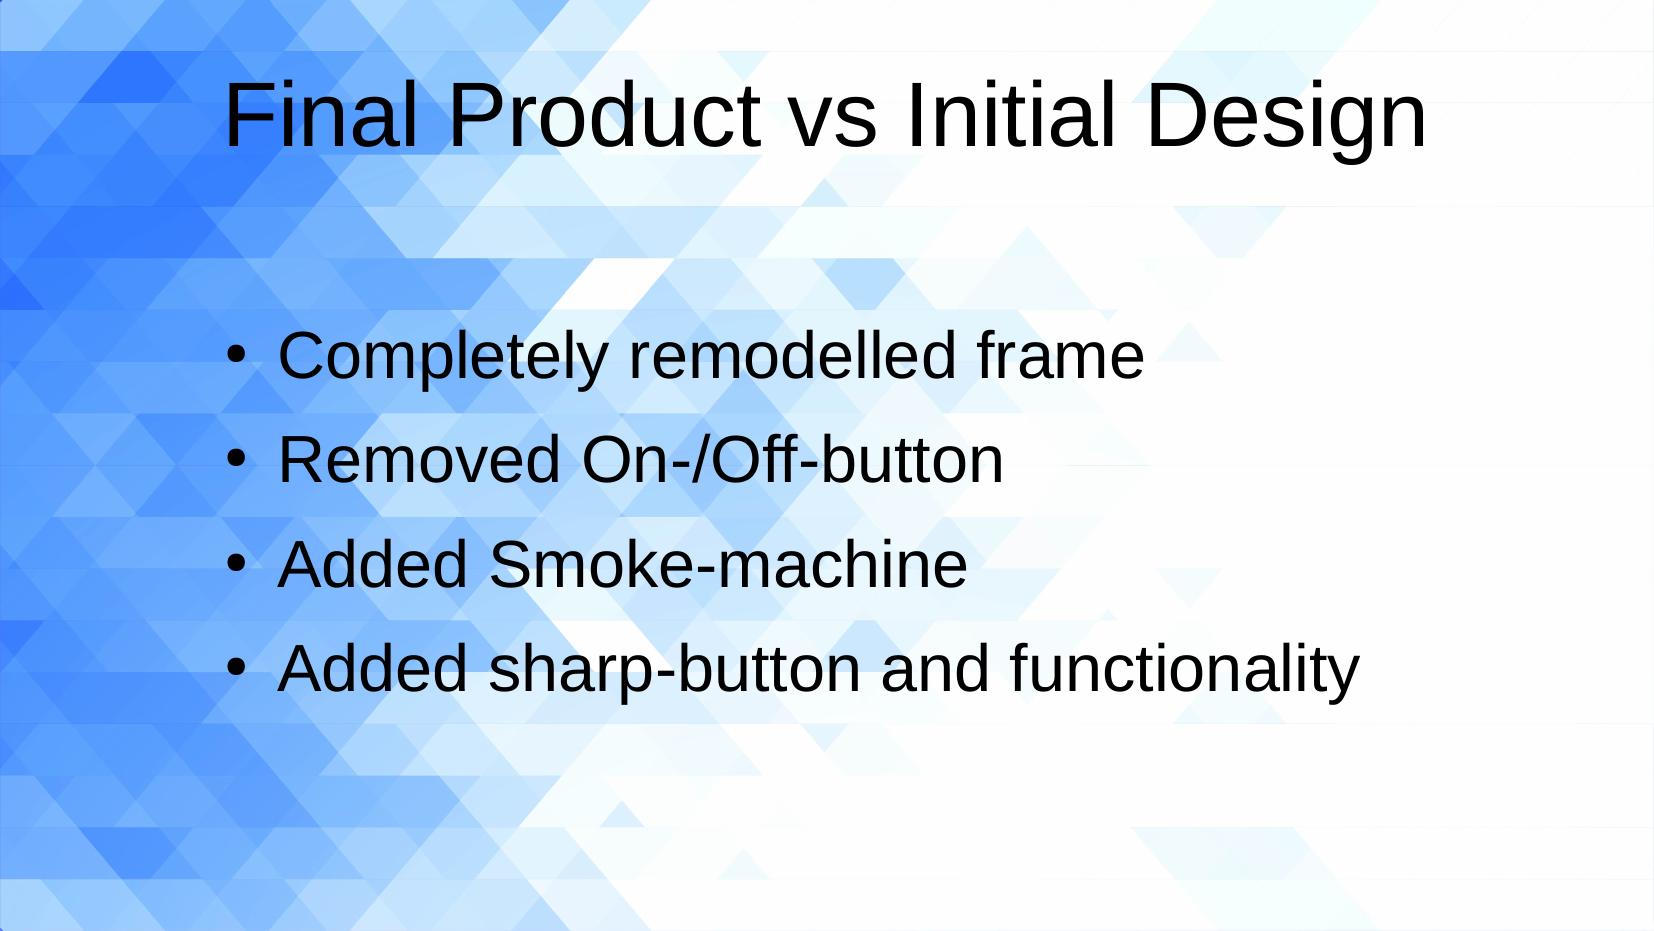

# Final Product vs Initial Design
Completely remodelled frame
Removed On-/Off-button
Added Smoke-machine
Added sharp-button and functionality